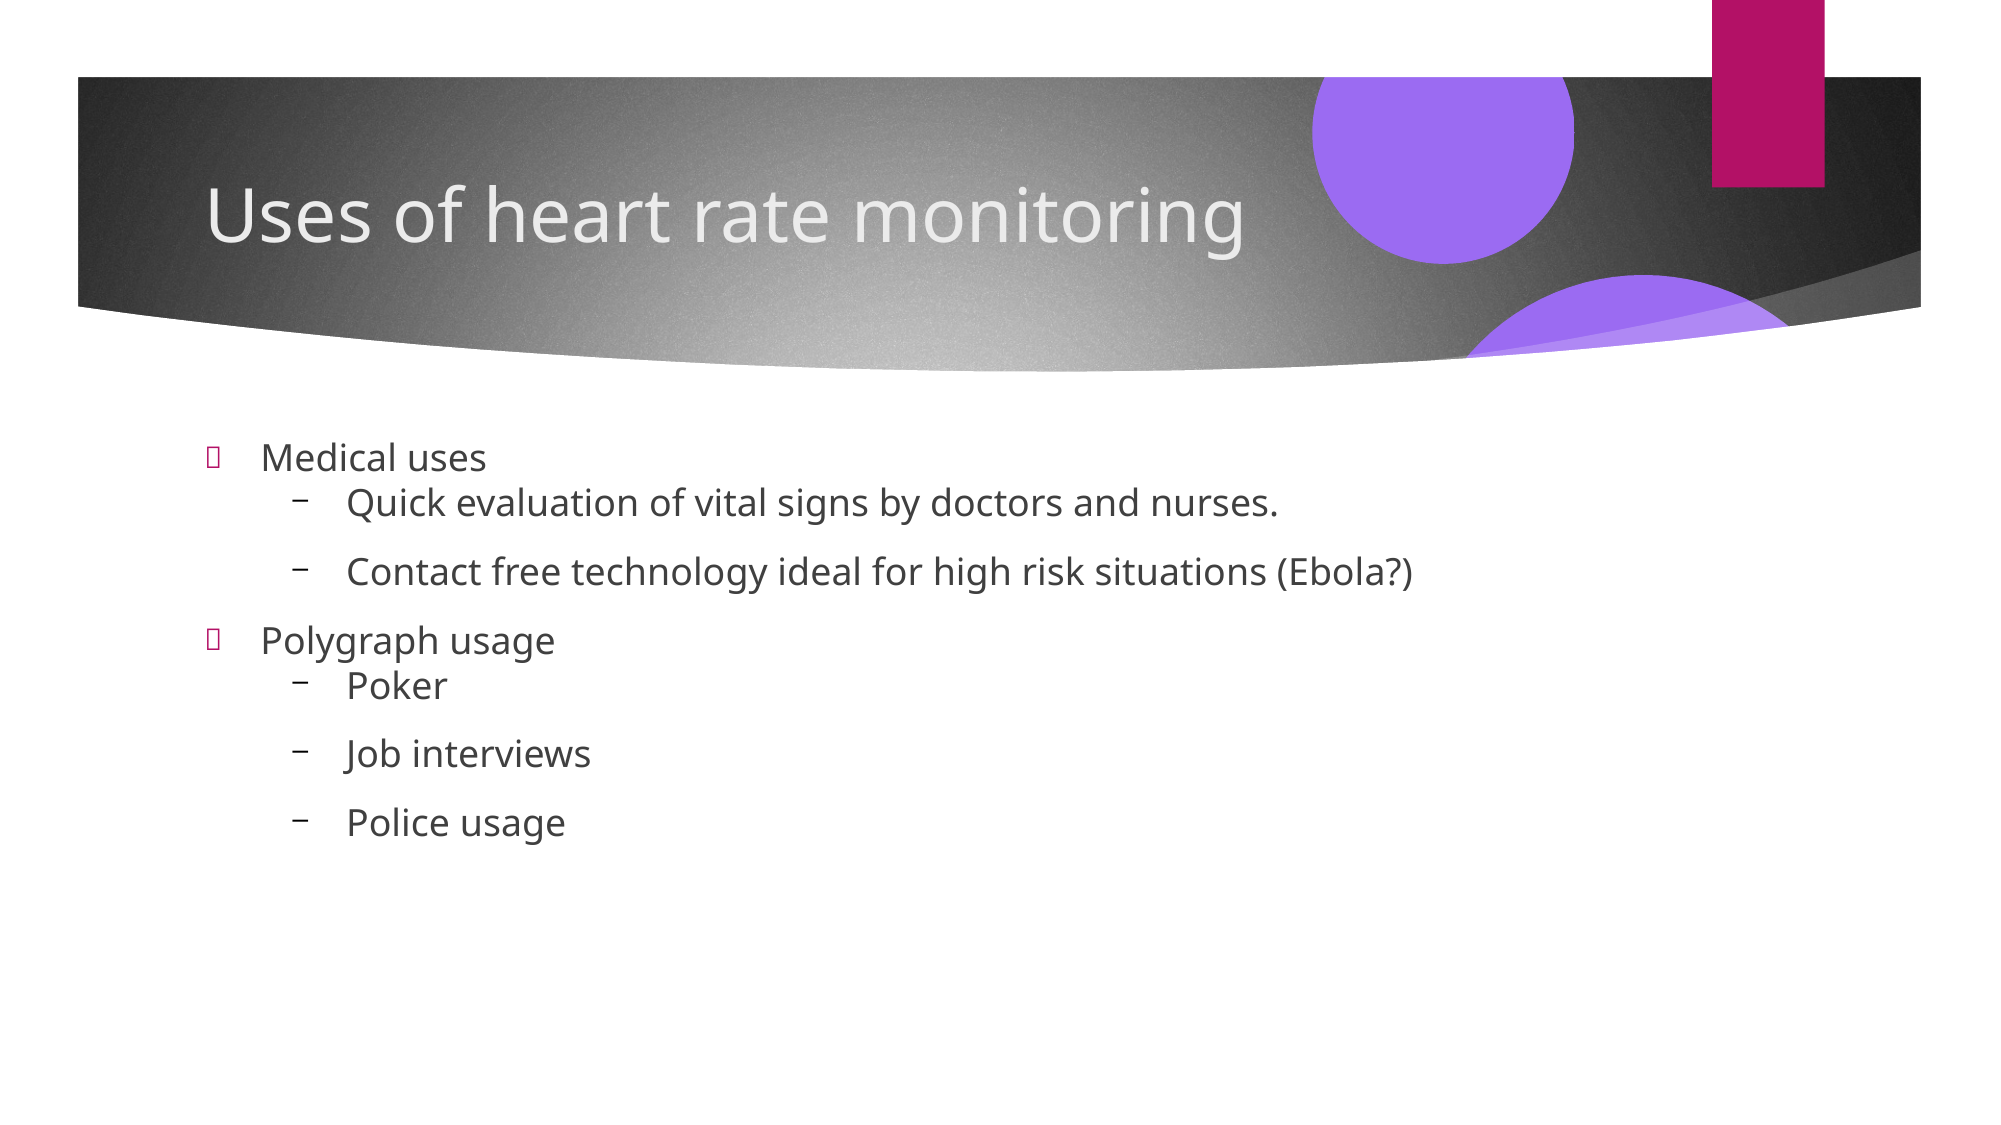

# Uses of heart rate monitoring
Medical uses
Quick evaluation of vital signs by doctors and nurses.
Contact free technology ideal for high risk situations (Ebola?)
Polygraph usage
Poker
Job interviews
Police usage